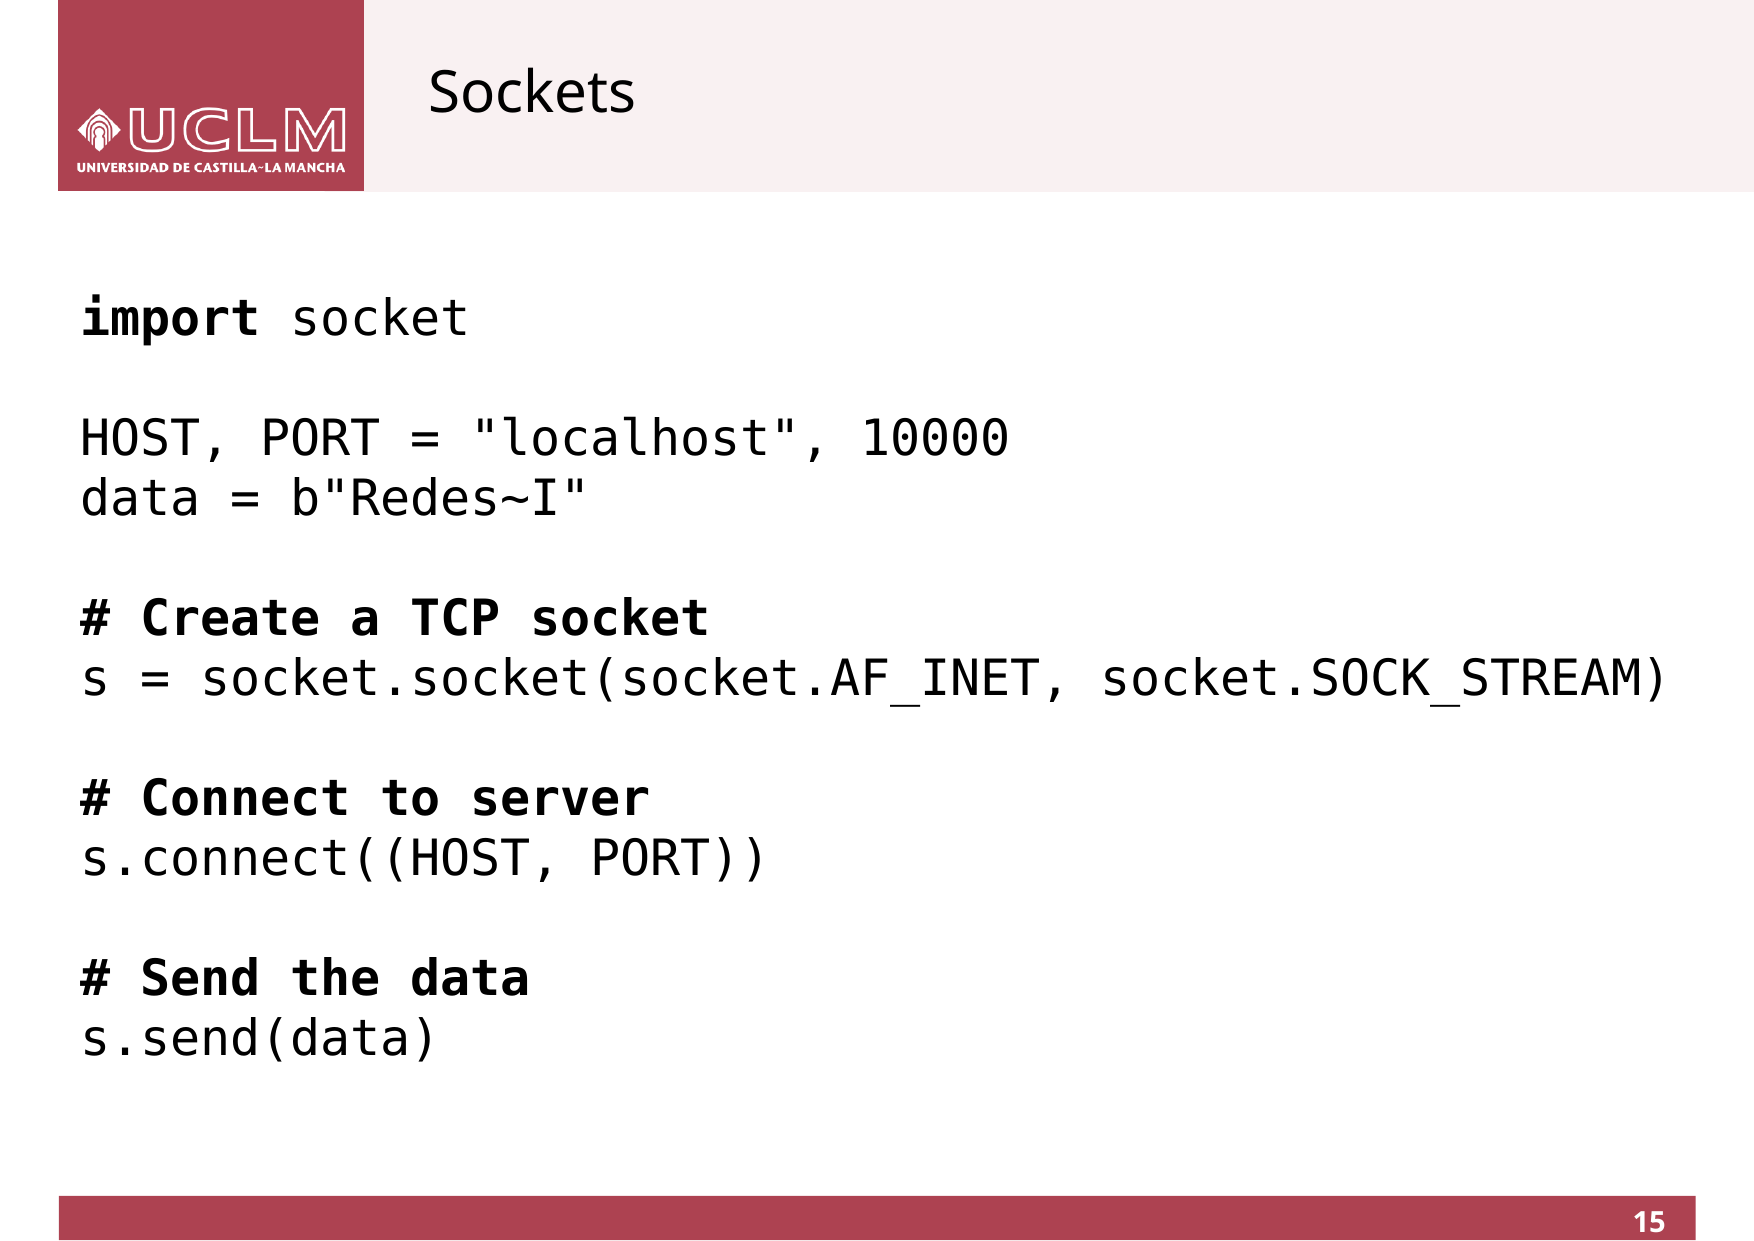

# Sockets
import socket
HOST, PORT = "localhost", 10000
data = b"Redes~I"
# Create a TCP socket
s = socket.socket(socket.AF_INET, socket.SOCK_STREAM)
# Connect to server
s.connect((HOST, PORT))
# Send the data
s.send(data)
15